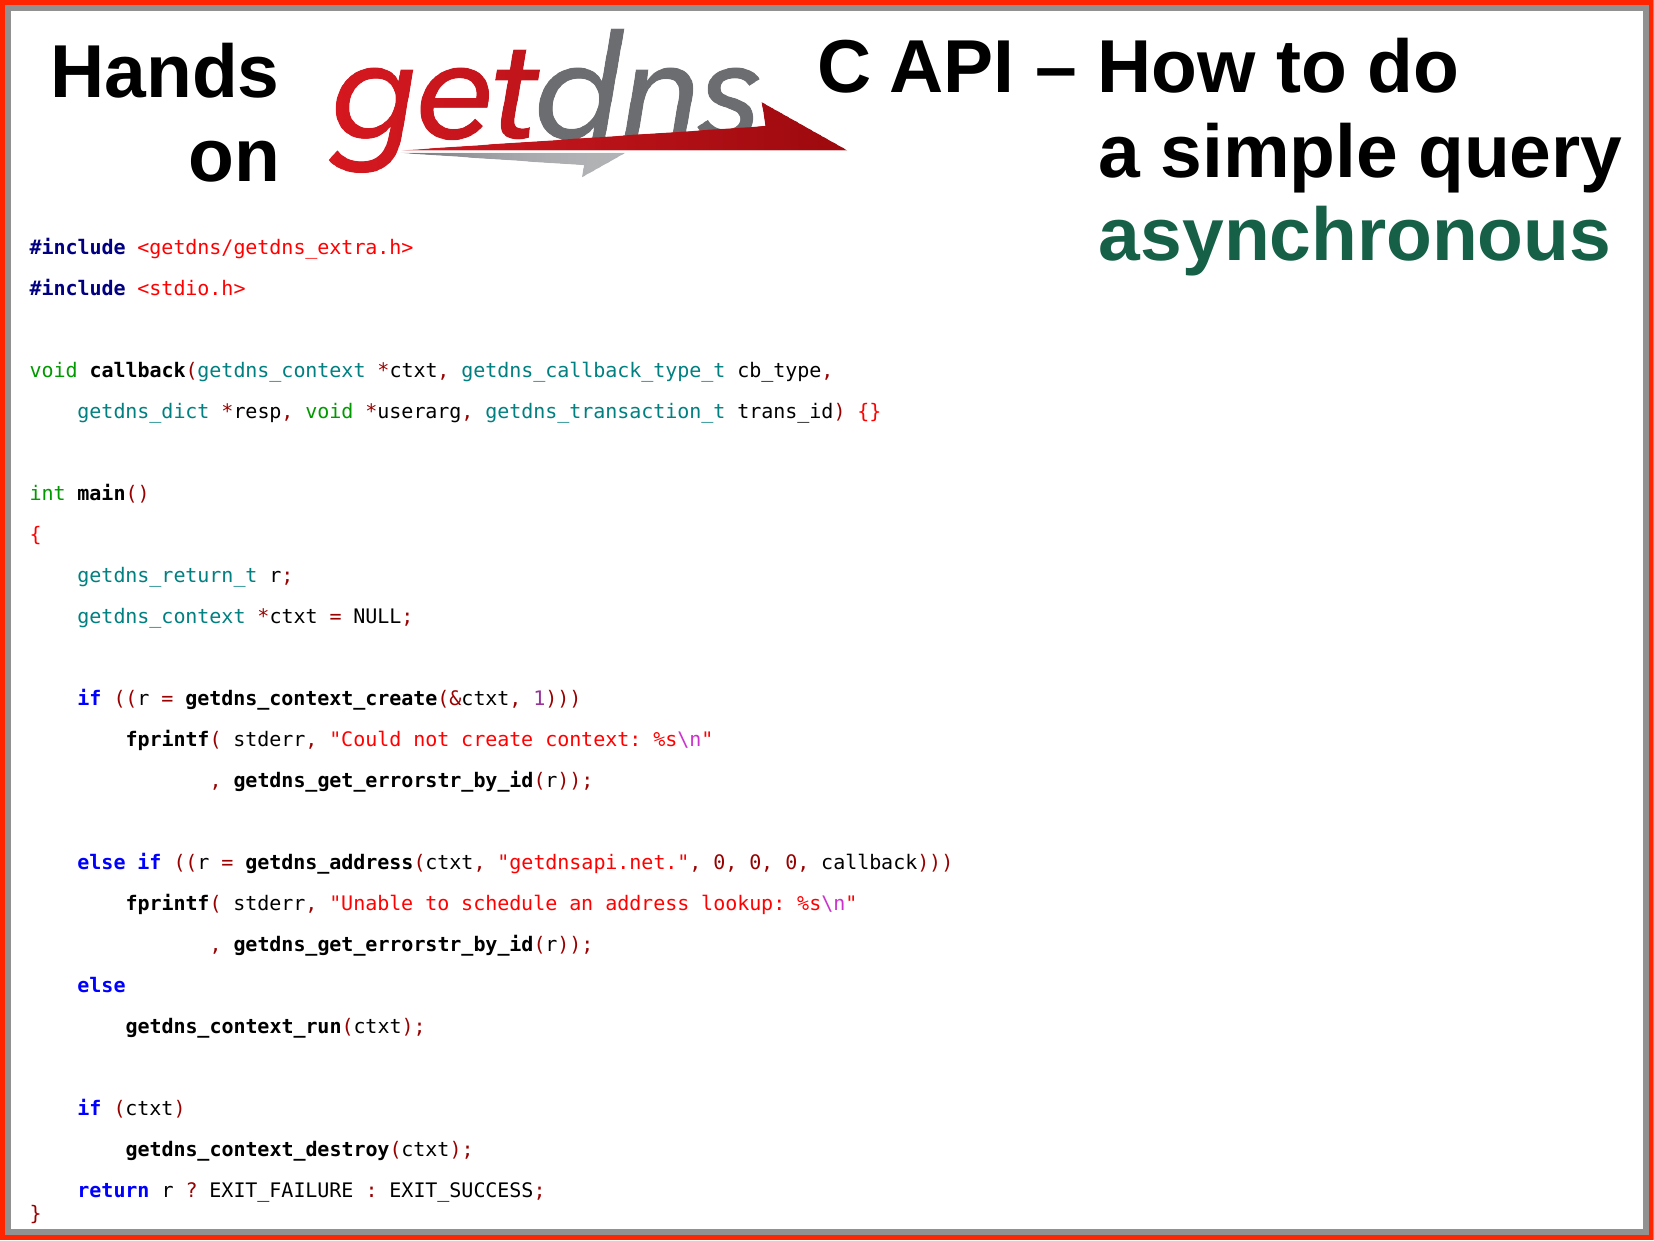

Hands on
C API – How to do
	 a simple query
asynchronous
# #include <getdns/getdns_extra.h>
#include <stdio.h>
void callback(getdns_context *ctxt, getdns_callback_type_t cb_type,
 getdns_dict *resp, void *userarg, getdns_transaction_t trans_id) {}
int main()
{
 getdns_return_t r;
 getdns_context *ctxt = NULL;
 if ((r = getdns_context_create(&ctxt, 1)))
 fprintf( stderr, "Could not create context: %s\n"
 , getdns_get_errorstr_by_id(r));
 else if ((r = getdns_address(ctxt, "getdnsapi.net.", 0, 0, 0, callback)))
 fprintf( stderr, "Unable to schedule an address lookup: %s\n"
 , getdns_get_errorstr_by_id(r));
 else
 getdns_context_run(ctxt);
 if (ctxt)
 getdns_context_destroy(ctxt);
 return r ? EXIT_FAILURE : EXIT_SUCCESS;
}